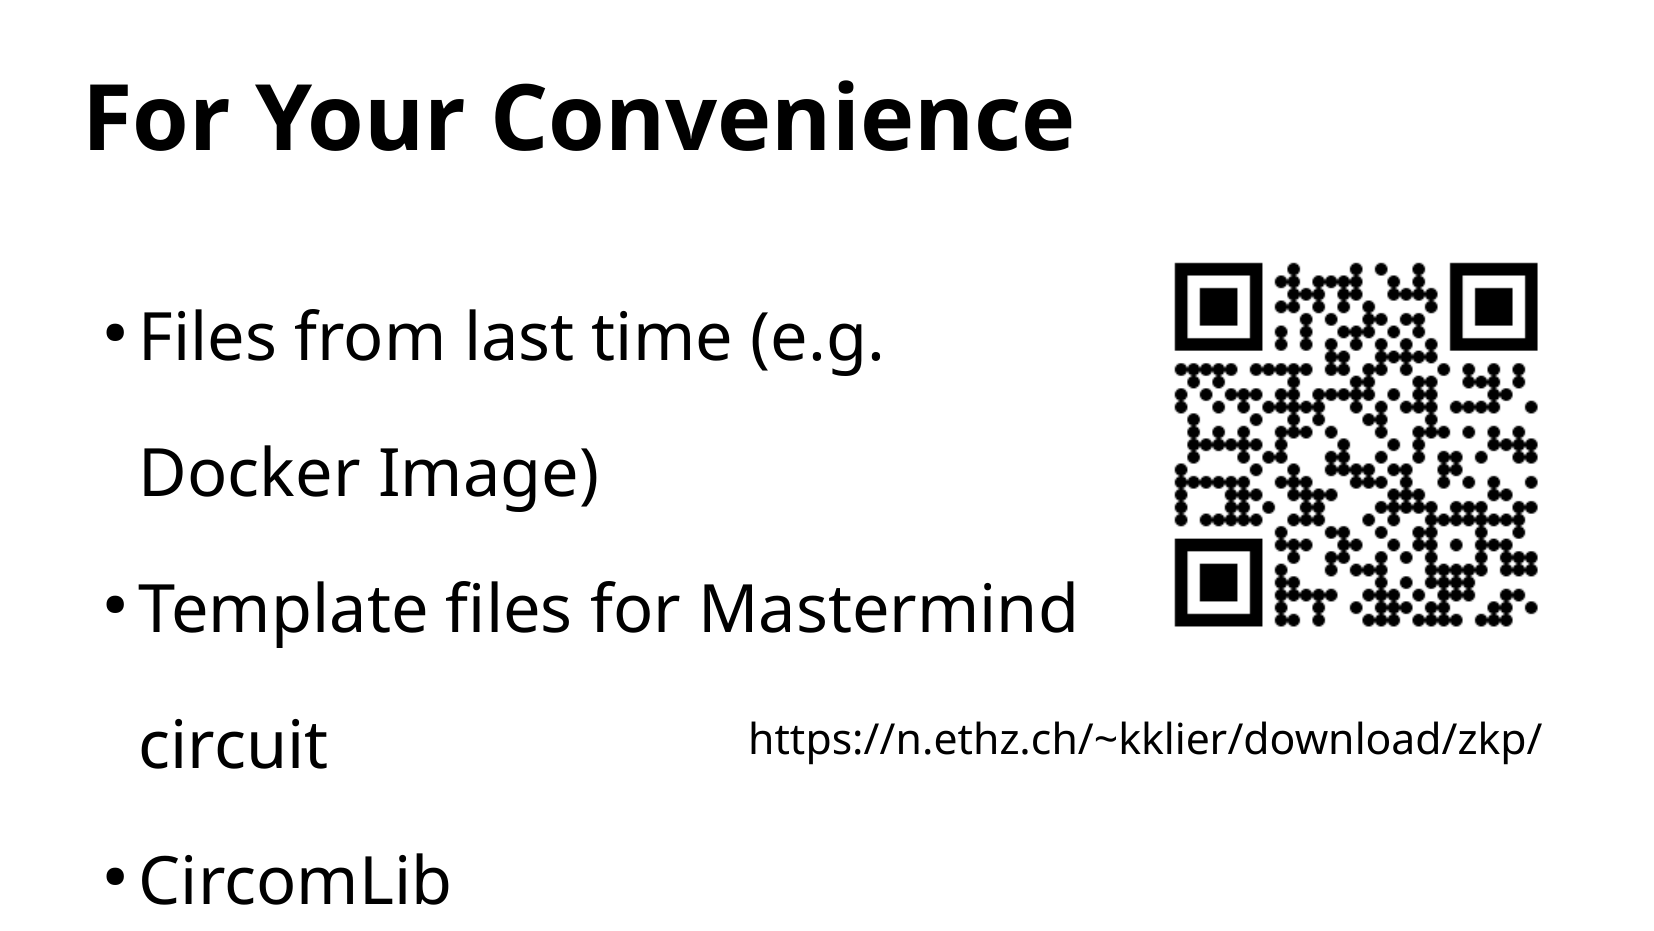

# For Your Convenience
Files from last time (e.g. Docker Image)
Template files for Mastermind circuit
CircomLib
README.html
https://n.ethz.ch/~kklier/download/zkp/